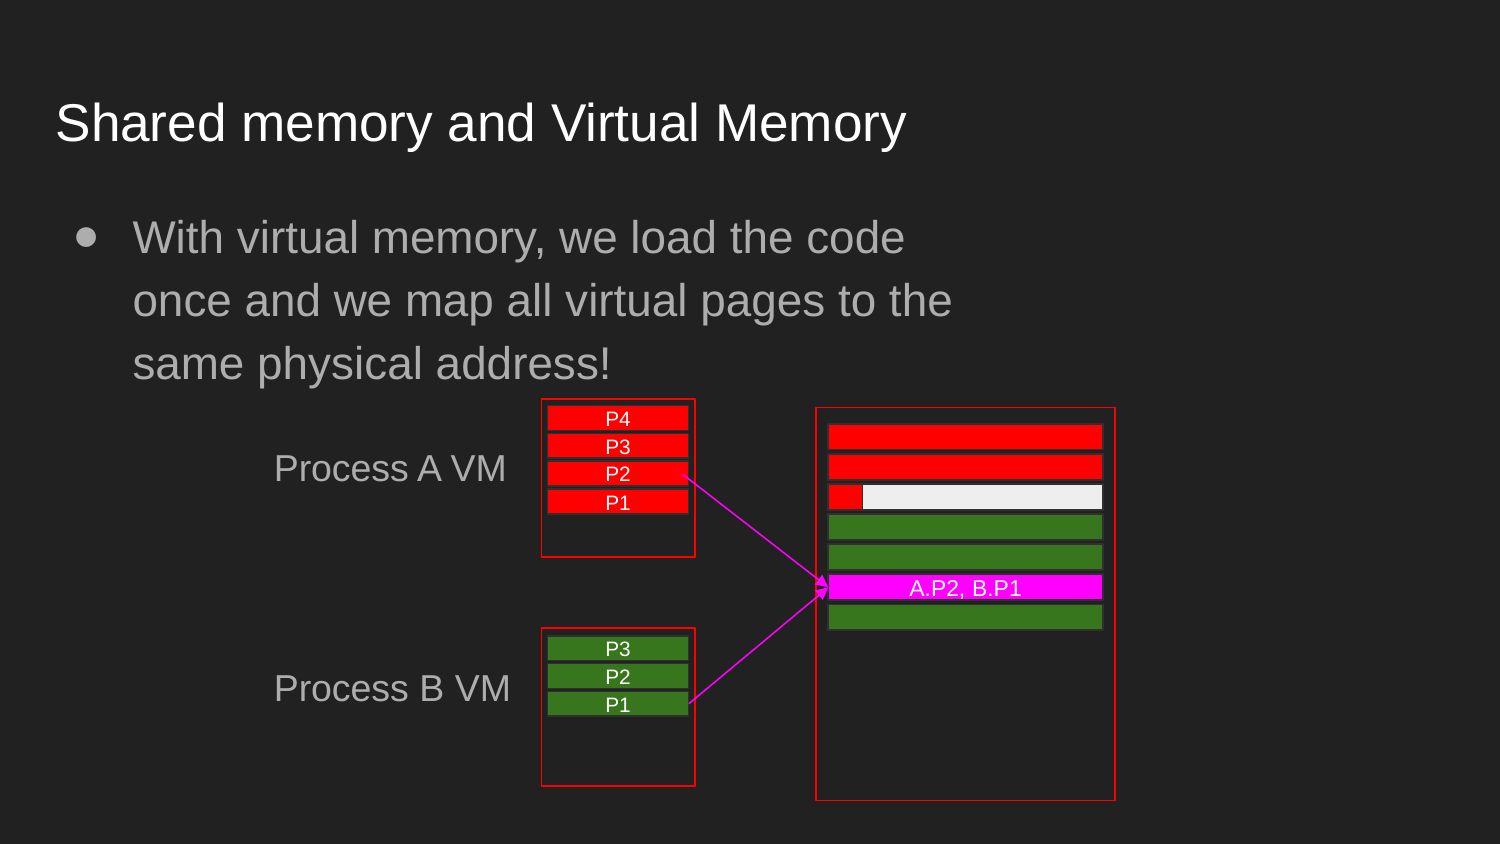

# Shared memory and Virtual Memory
With virtual memory, we load the code once and we map all virtual pages to the same physical address!
P4
Process A VM
P3
P2
P1
A.P2, B.P1
P3
Process B VM
P2
P1